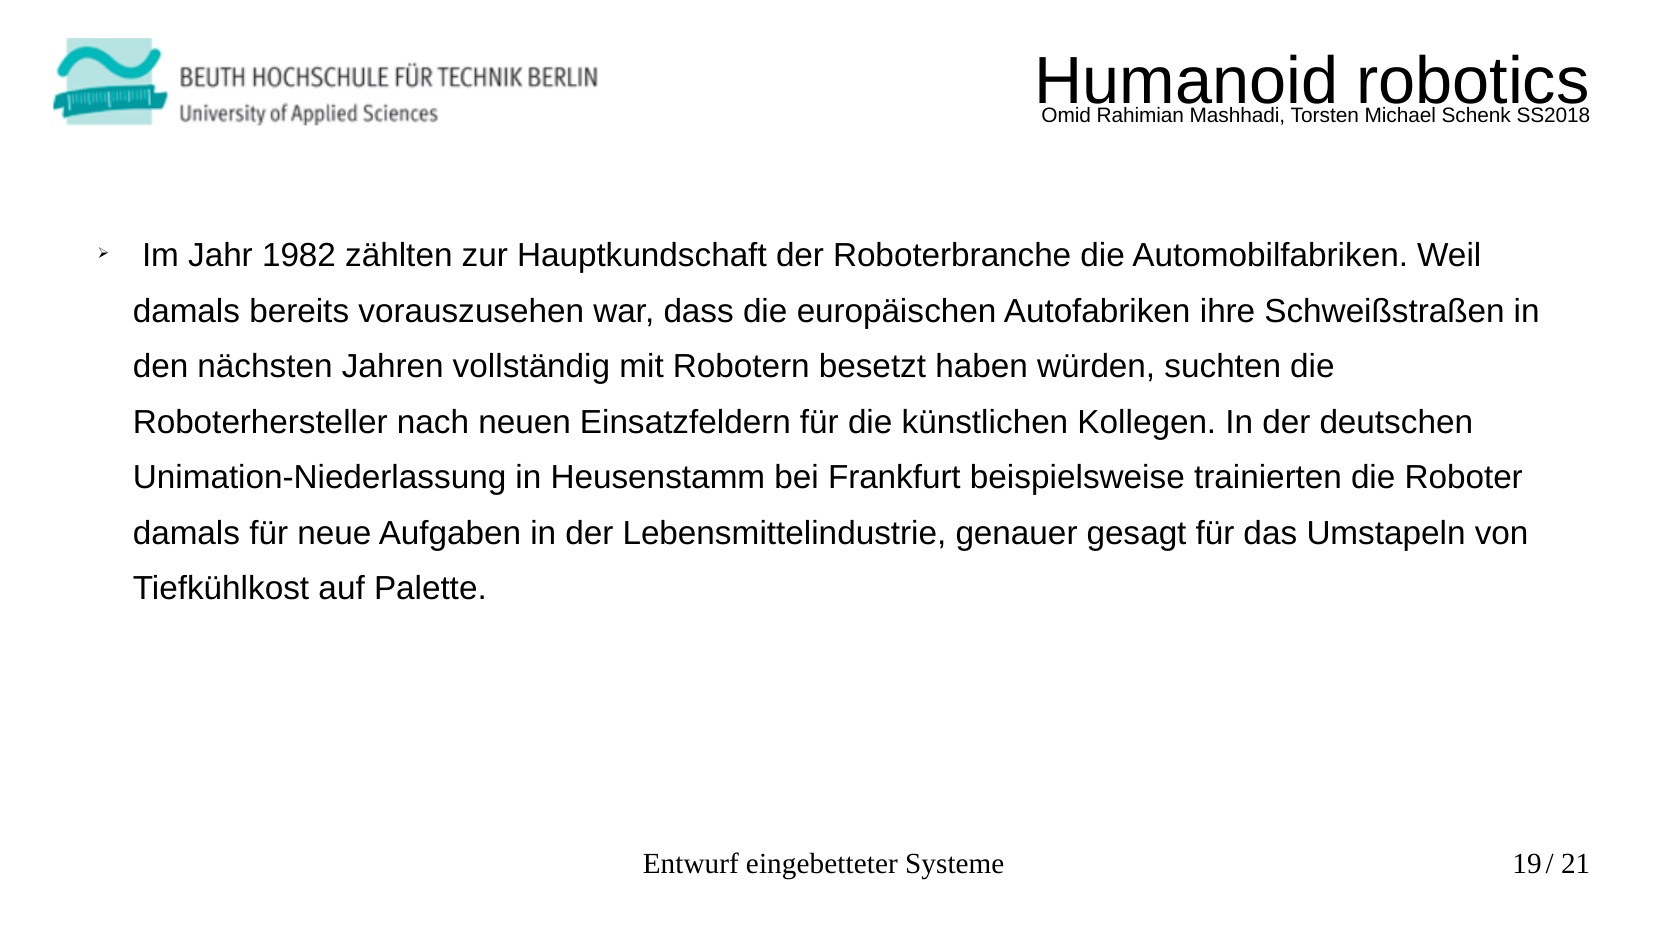

#
Humanoid robotics
Omid Rahimian Mashhadi, Torsten Michael Schenk SS2018
 Im Jahr 1982 zählten zur Hauptkundschaft der Roboterbranche die Automobilfabriken. Weil damals bereits vorauszusehen war, dass die europäischen Autofabriken ihre Schweißstraßen in den nächsten Jahren vollständig mit Robotern besetzt haben würden, suchten die Roboterhersteller nach neuen Einsatzfeldern für die künstlichen Kollegen. In der deutschen Unimation-Niederlassung in Heusenstamm bei Frankfurt beispielsweise trainierten die Roboter damals für neue Aufgaben in der Lebensmittelindustrie, genauer gesagt für das Umstapeln von Tiefkühlkost auf Palette.
 / 21
Entwurf eingebetteter Systeme
19